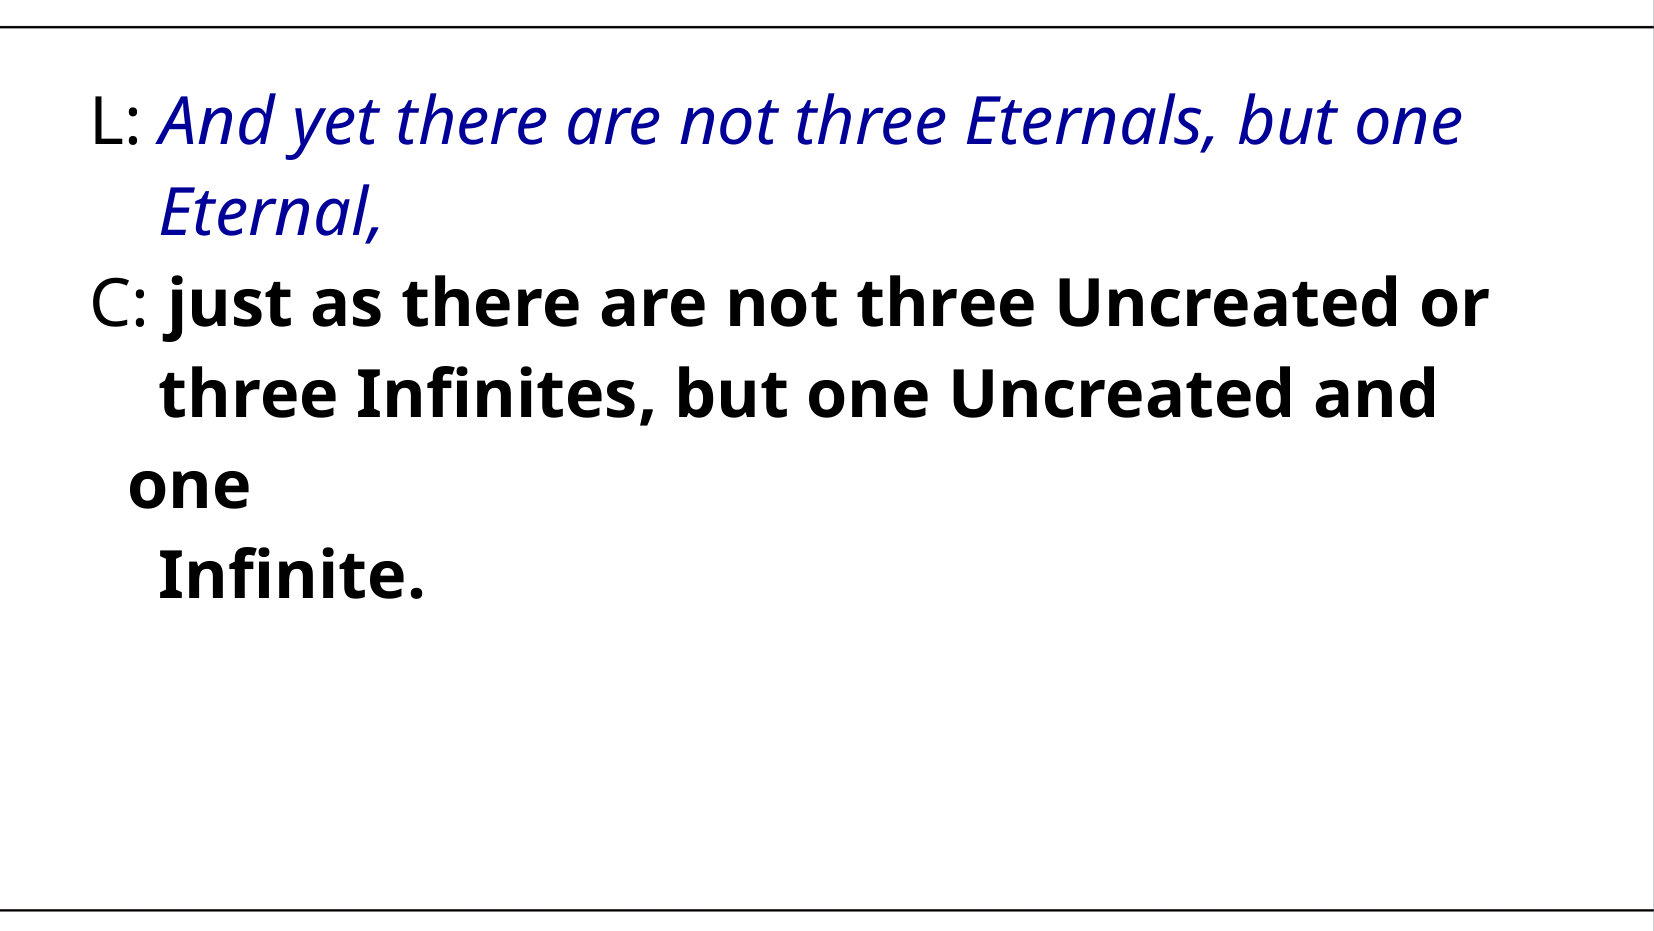

L: And yet there are not three Eternals, but one
 Eternal,
C: just as there are not three Uncreated or
 three Infinites, but one Uncreated and one
 Infinite.